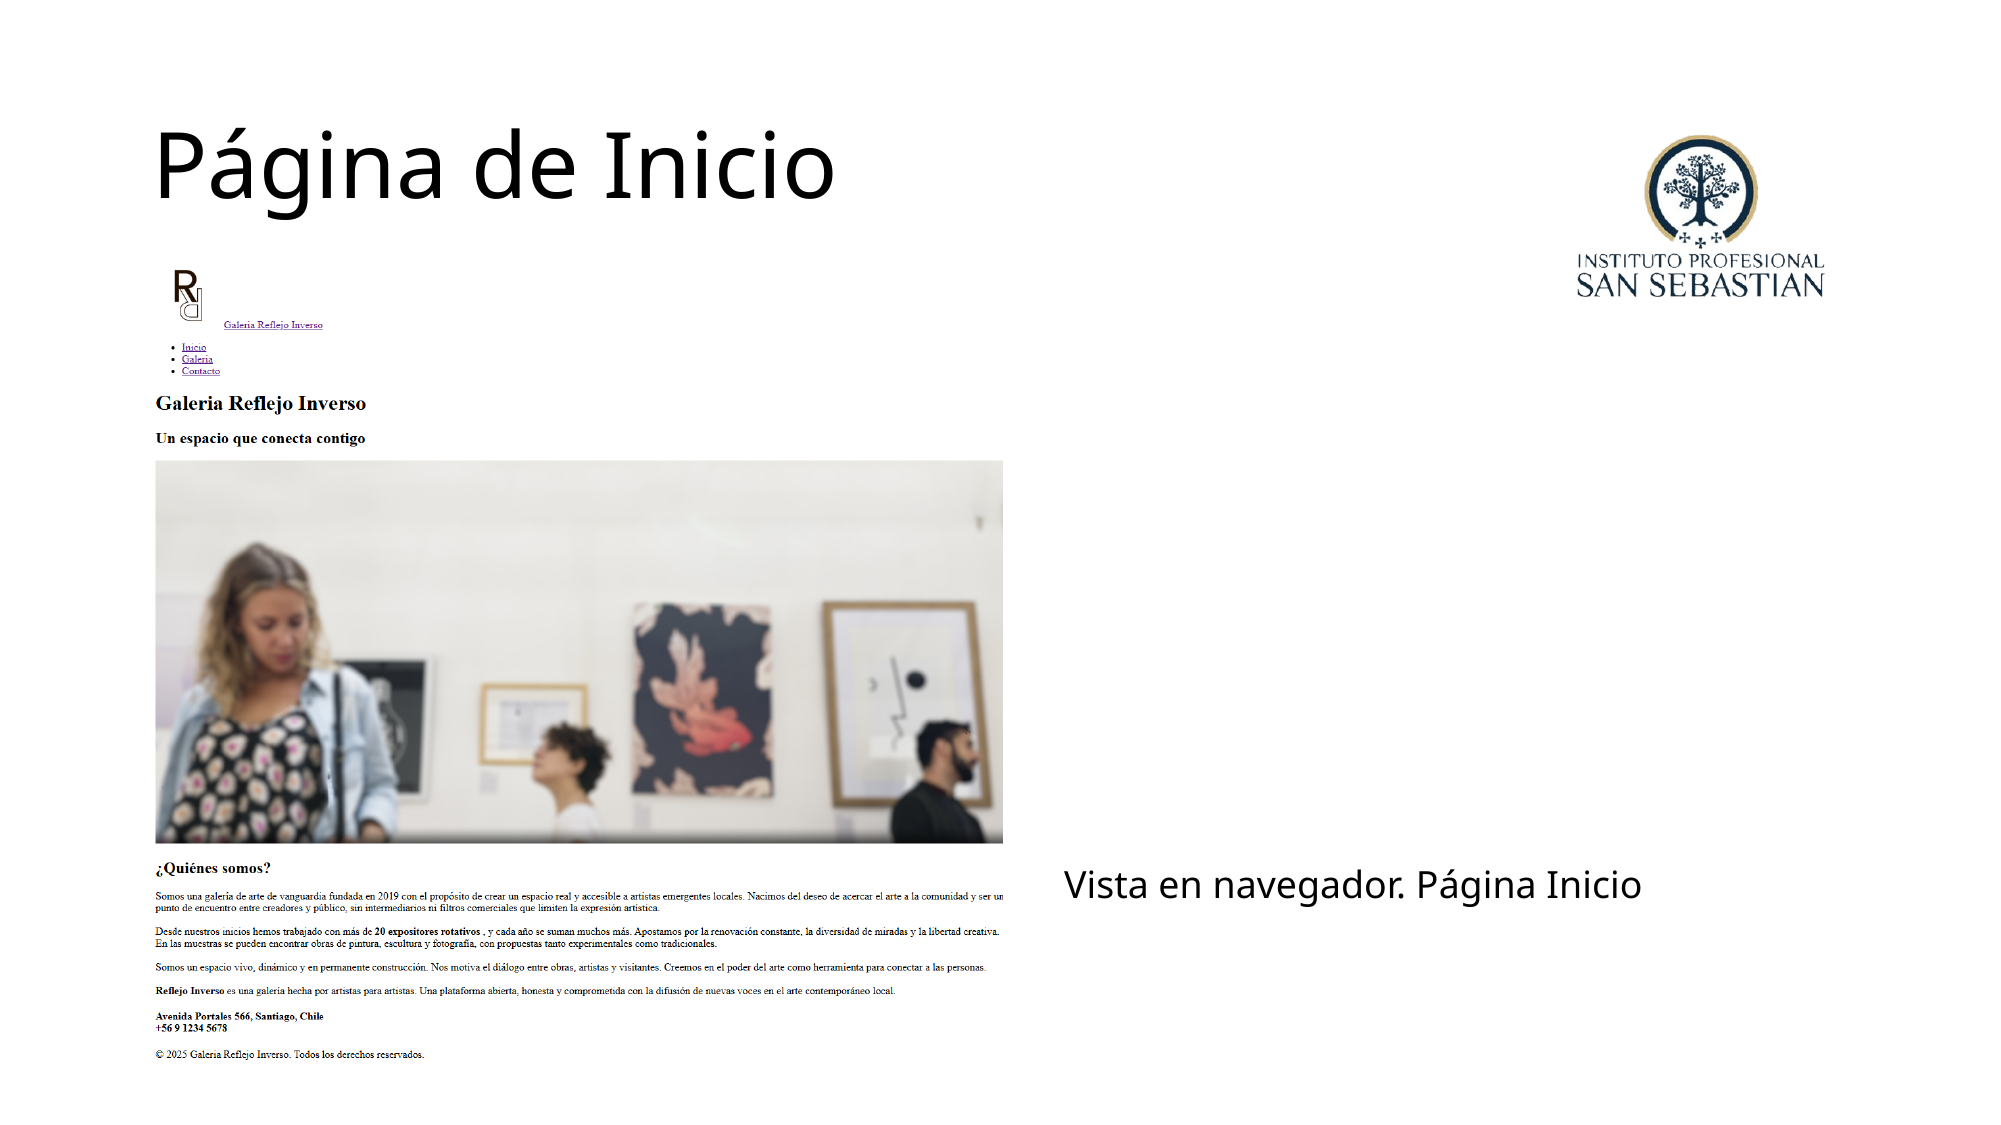

# Página de Inicio
Vista en navegador. Página Inicio